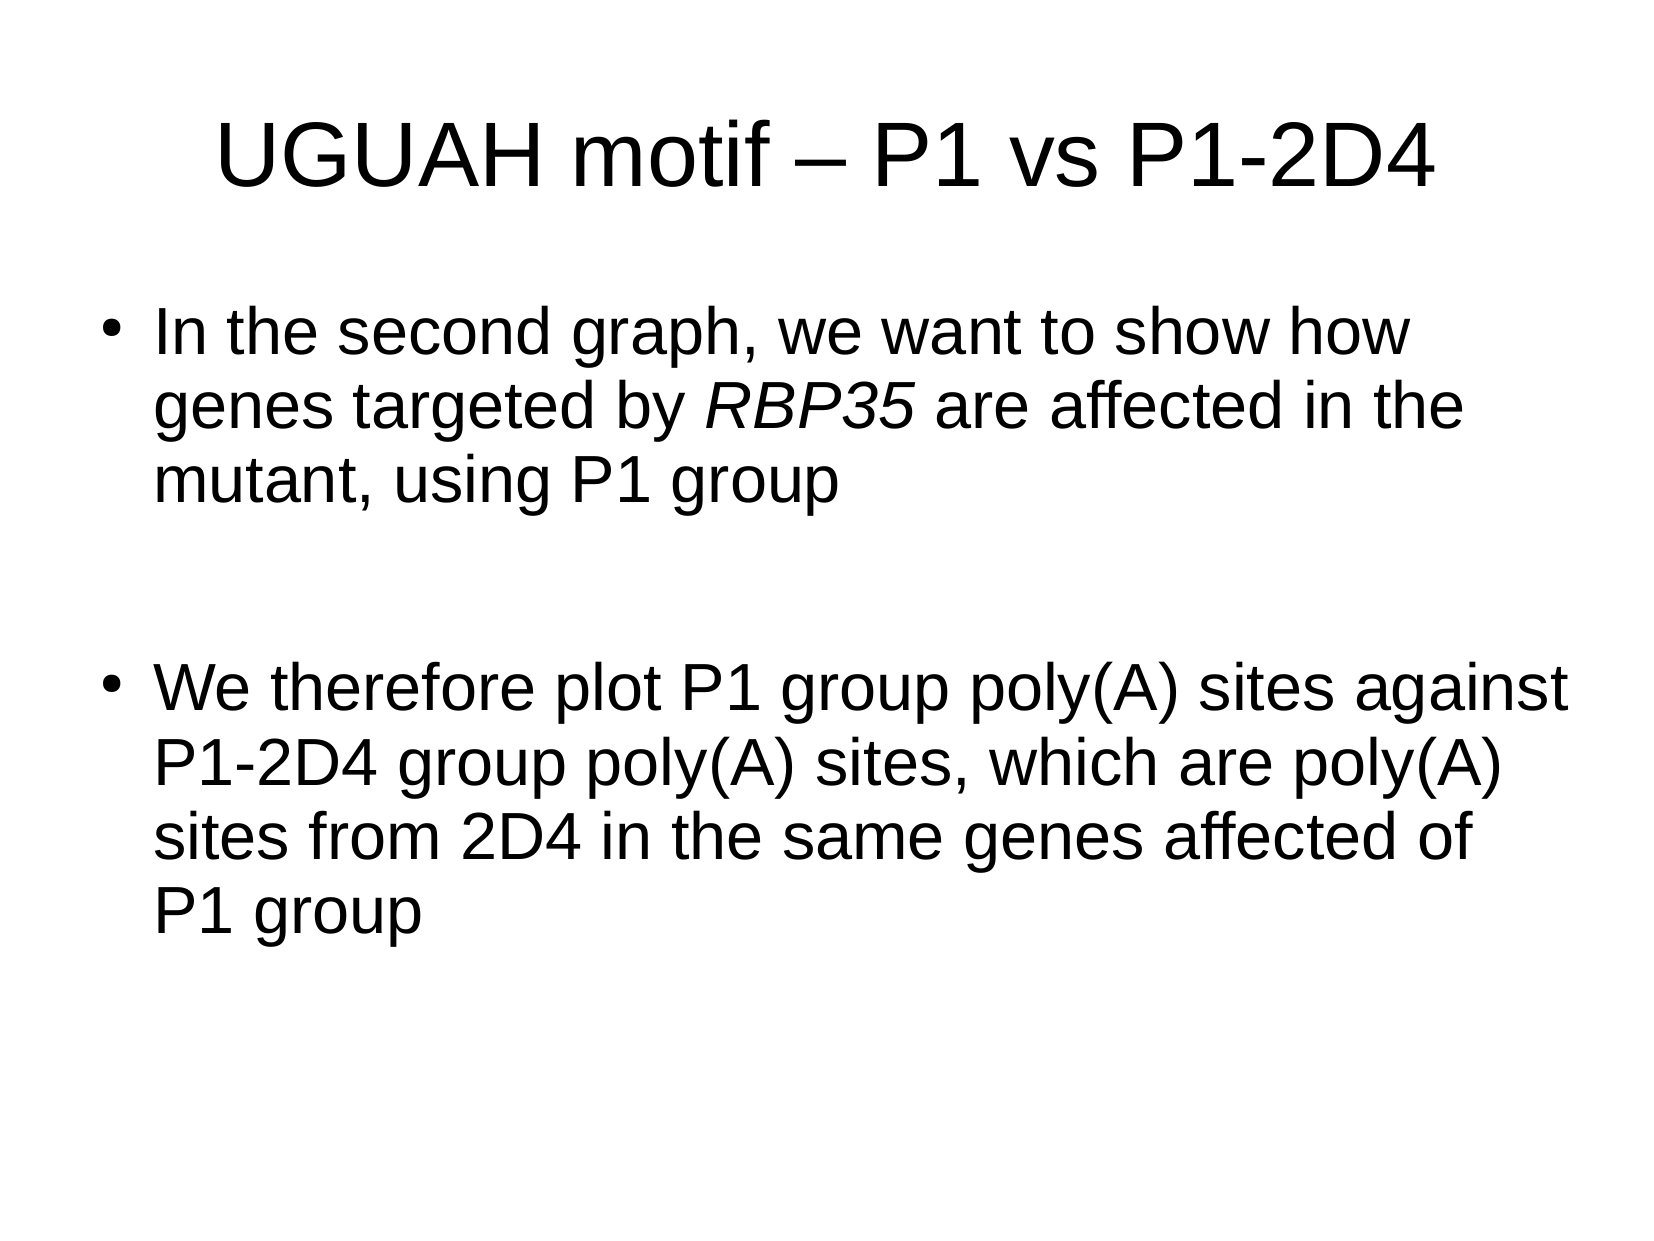

# UGUAH motif – P1 vs P1-2D4
In the second graph, we want to show how genes targeted by RBP35 are affected in the mutant, using P1 group
We therefore plot P1 group poly(A) sites against P1-2D4 group poly(A) sites, which are poly(A) sites from 2D4 in the same genes affected of P1 group